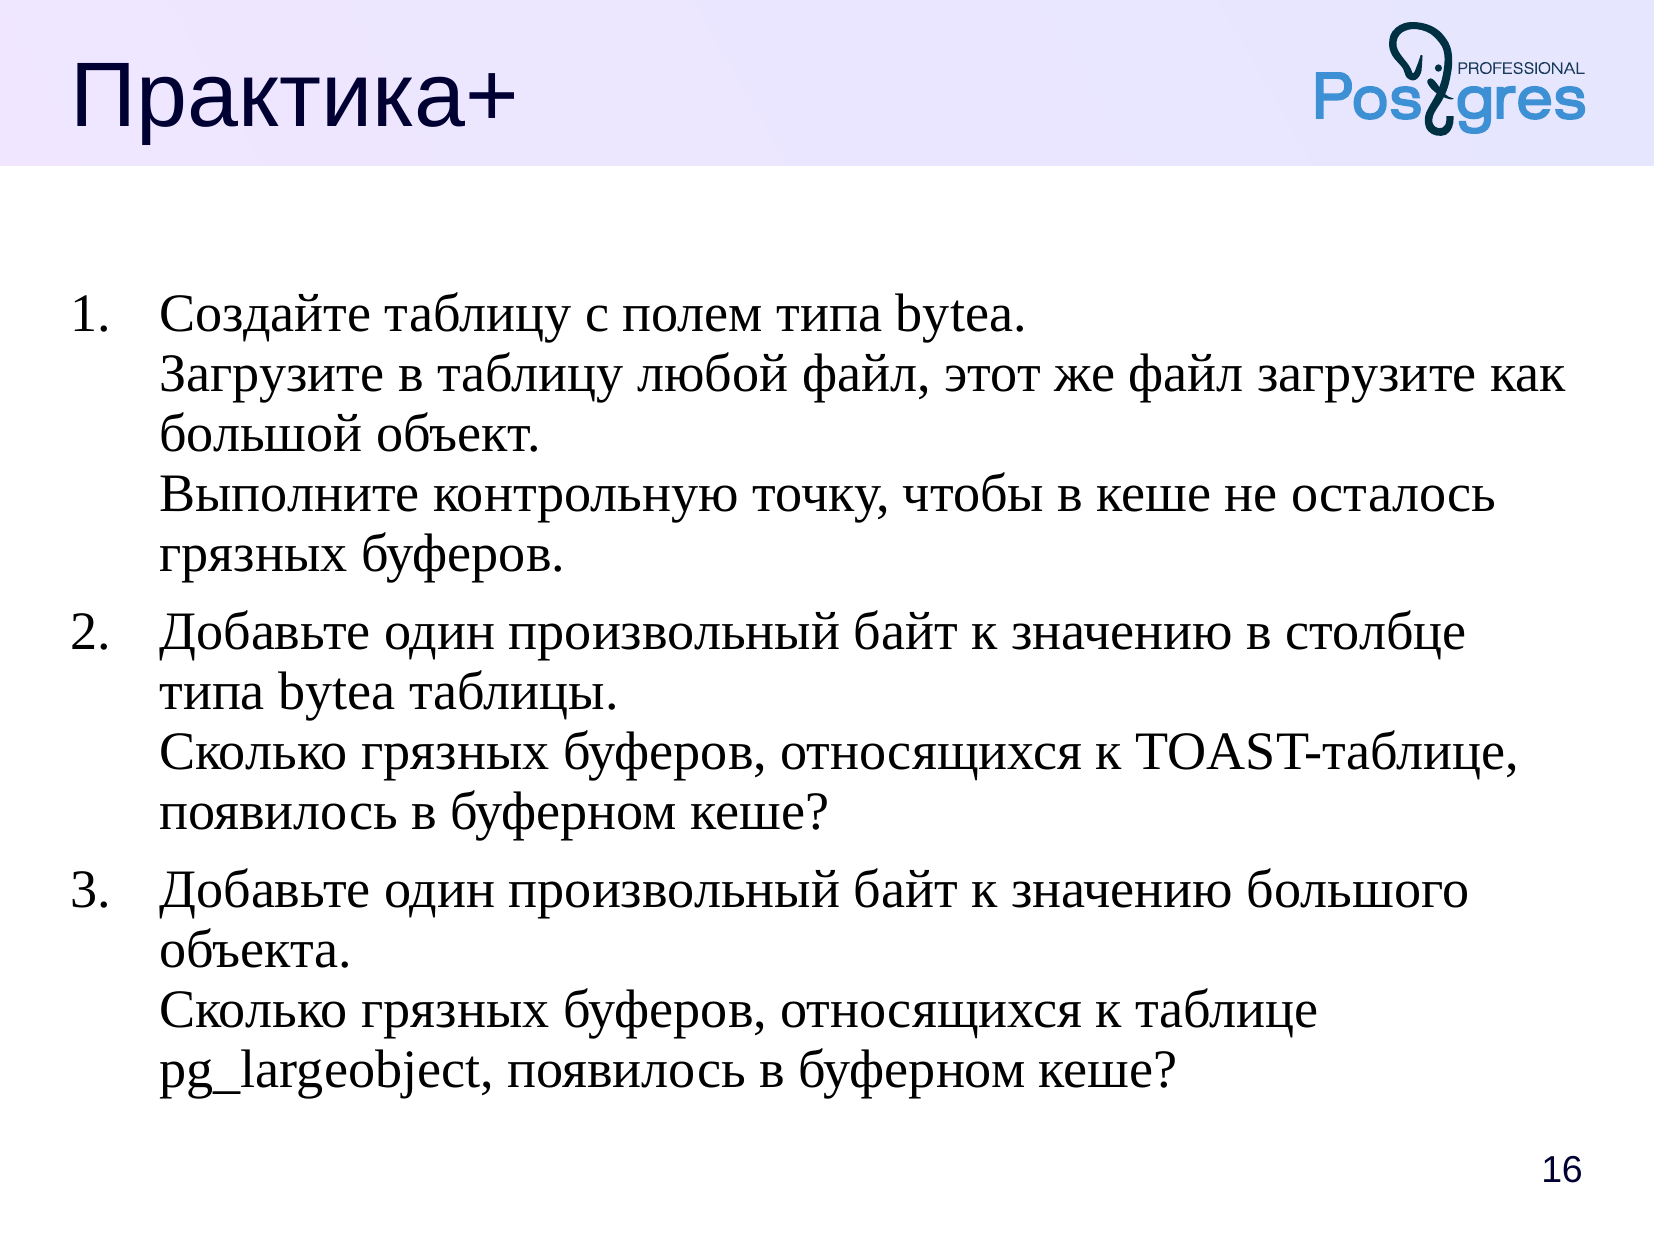

# Практика+
Создайте таблицу с полем типа bytea.
Загрузите в таблицу любой файл, этот же файл загрузите как большой объект.
Выполните контрольную точку, чтобы в кеше не осталось грязных буферов.
Добавьте один произвольный байт к значению в столбце типа bytea таблицы.
Сколько грязных буферов, относящихся к TOAST-таблице, появилось в буферном кеше?
Добавьте один произвольный байт к значению большого объекта.
Сколько грязных буферов, относящихся к таблице pg_largeobject, появилось в буферном кеше?